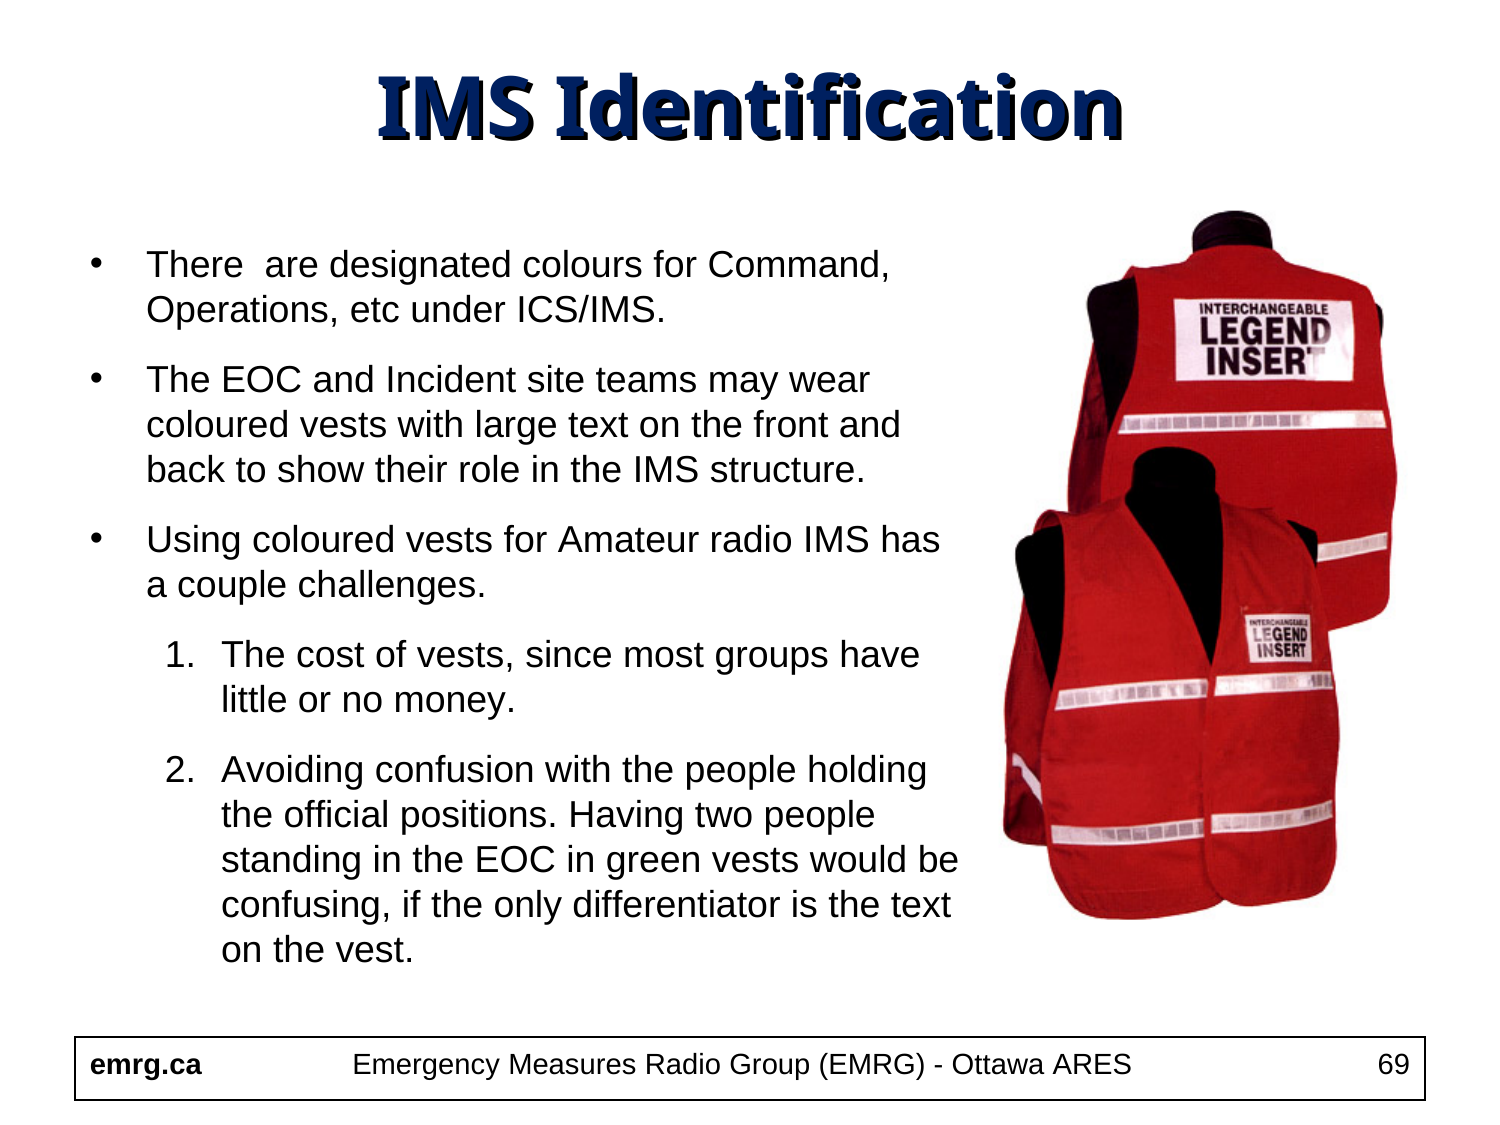

IMS Identification
There are designated colours for Command, Operations, etc under ICS/IMS.
The EOC and Incident site teams may wear coloured vests with large text on the front and back to show their role in the IMS structure.
Using coloured vests for Amateur radio IMS has a couple challenges.
The cost of vests, since most groups have little or no money.
Avoiding confusion with the people holding the official positions. Having two people standing in the EOC in green vests would be confusing, if the only differentiator is the text on the vest.
Emergency Measures Radio Group (EMRG) - Ottawa ARES